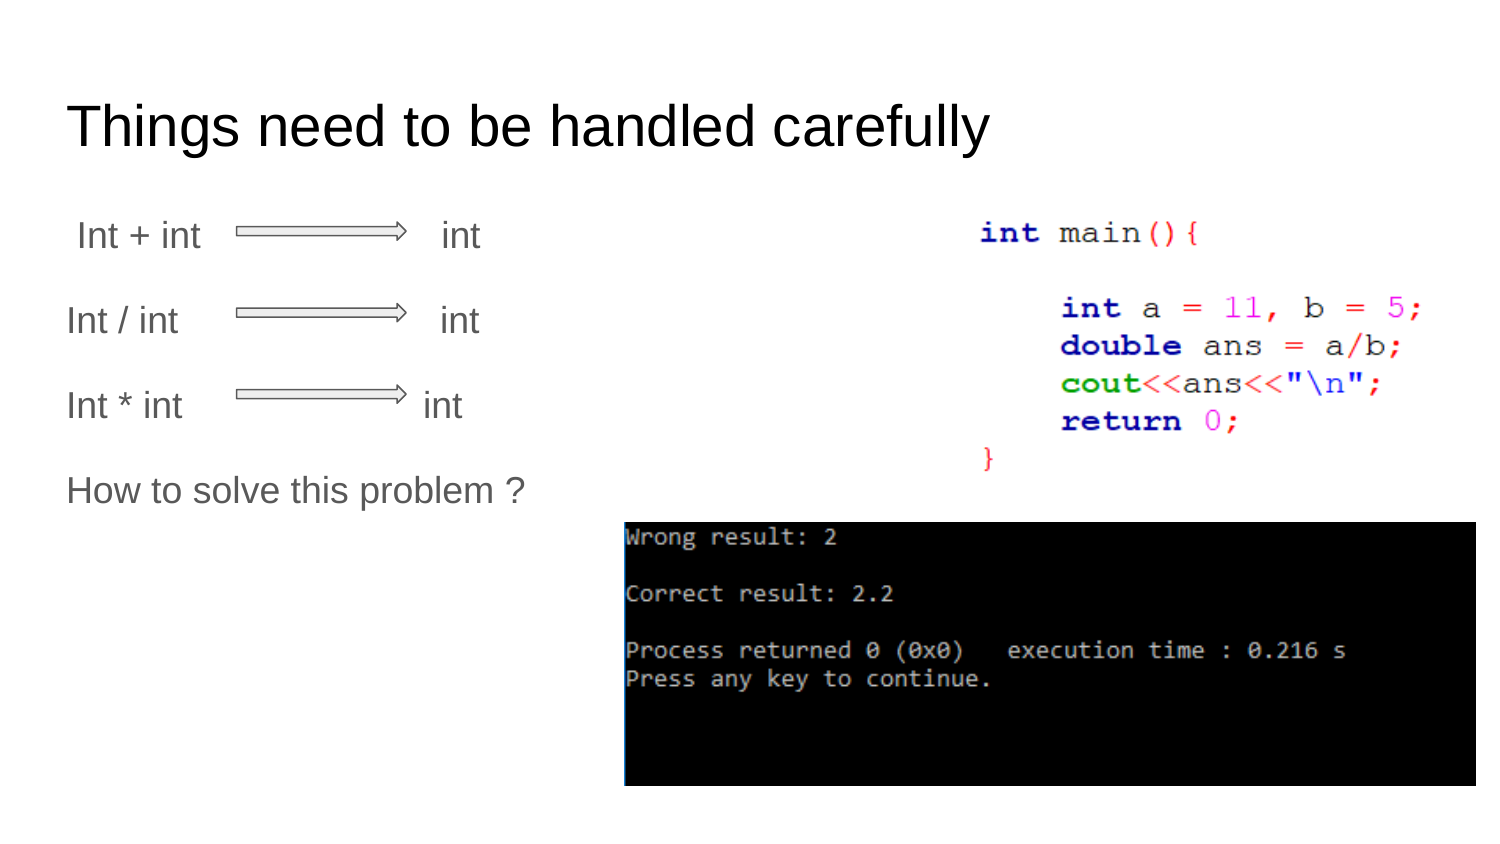

# Things need to be handled carefully
 Int + int int
Int / int int
Int * int int
How to solve this problem ?